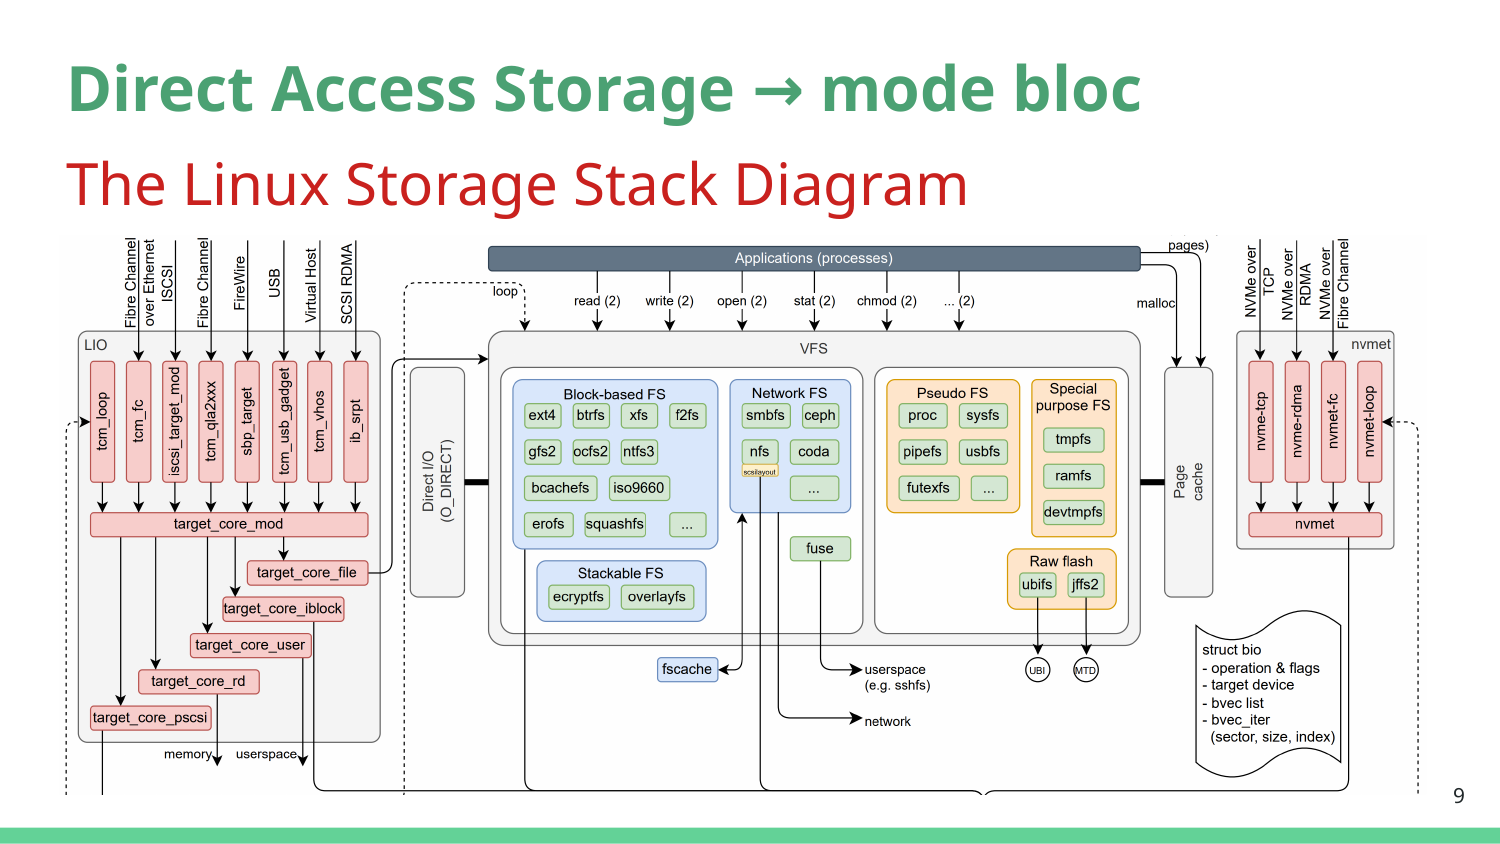

# Direct Access Storage → mode bloc
The Linux Storage Stack Diagram